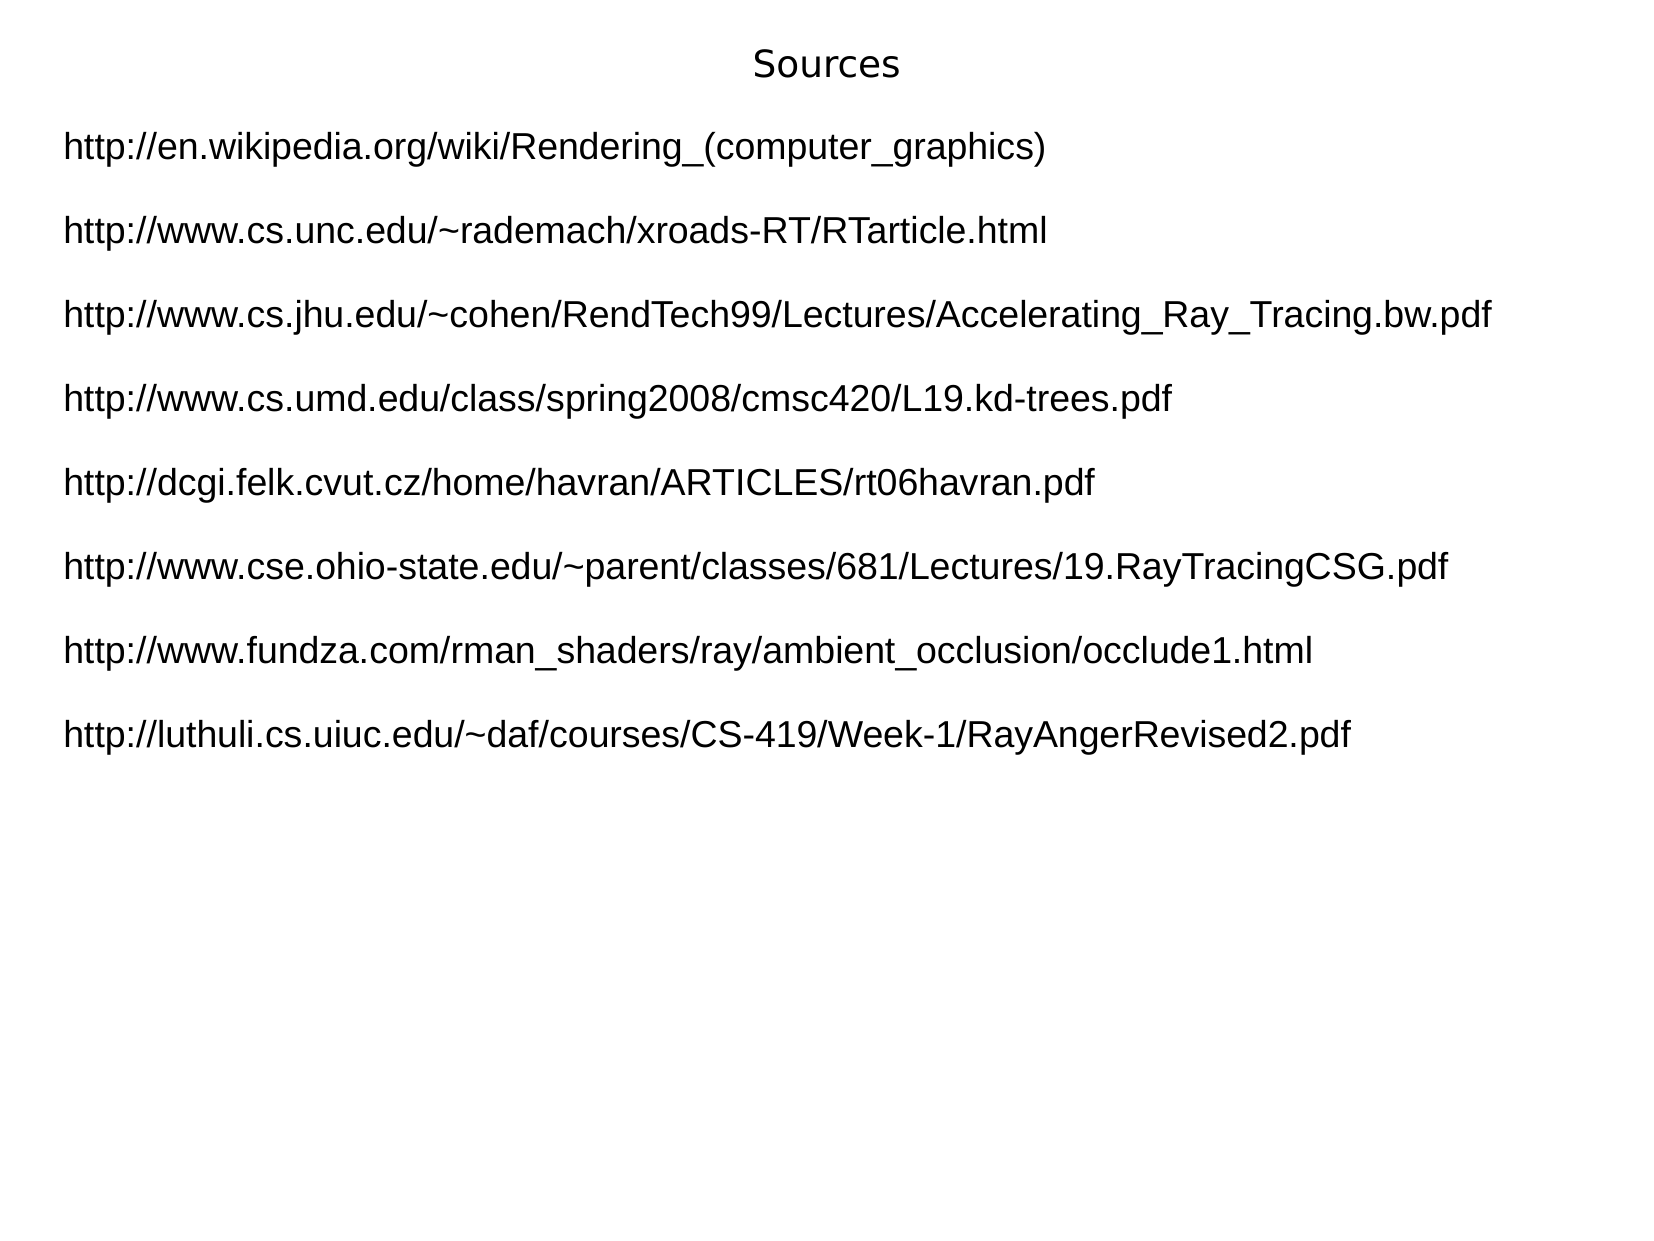

Sources
http://en.wikipedia.org/wiki/Rendering_(computer_graphics)
http://www.cs.unc.edu/~rademach/xroads-RT/RTarticle.html
http://www.cs.jhu.edu/~cohen/RendTech99/Lectures/Accelerating_Ray_Tracing.bw.pdf
http://www.cs.umd.edu/class/spring2008/cmsc420/L19.kd-trees.pdf
http://dcgi.felk.cvut.cz/home/havran/ARTICLES/rt06havran.pdf
http://www.cse.ohio-state.edu/~parent/classes/681/Lectures/19.RayTracingCSG.pdf
http://www.fundza.com/rman_shaders/ray/ambient_occlusion/occlude1.html
http://luthuli.cs.uiuc.edu/~daf/courses/CS-419/Week-1/RayAngerRevised2.pdf